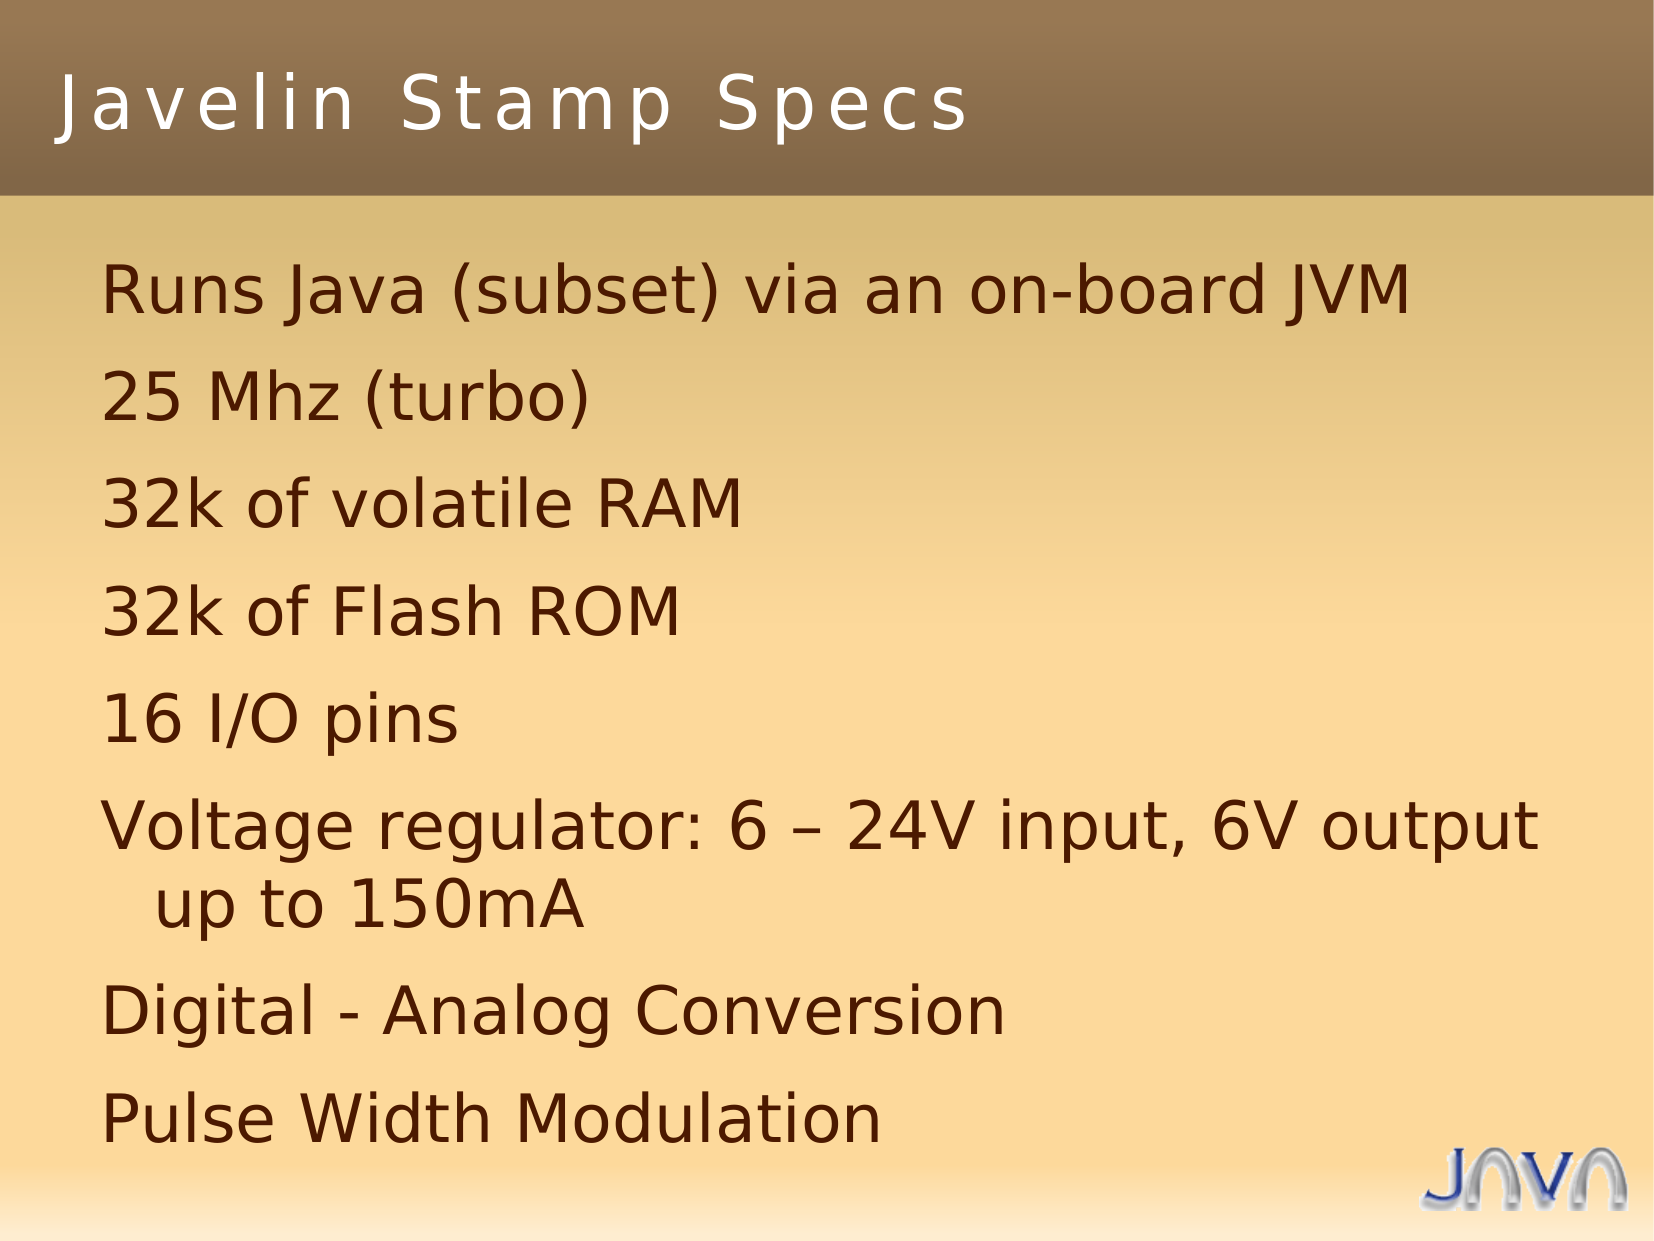

# Javelin Stamp Specs
Runs Java (subset) via an on-board JVM
25 Mhz (turbo)
32k of volatile RAM
32k of Flash ROM
16 I/O pins
Voltage regulator: 6 – 24V input, 6V output up to 150mA
Digital - Analog Conversion
Pulse Width Modulation